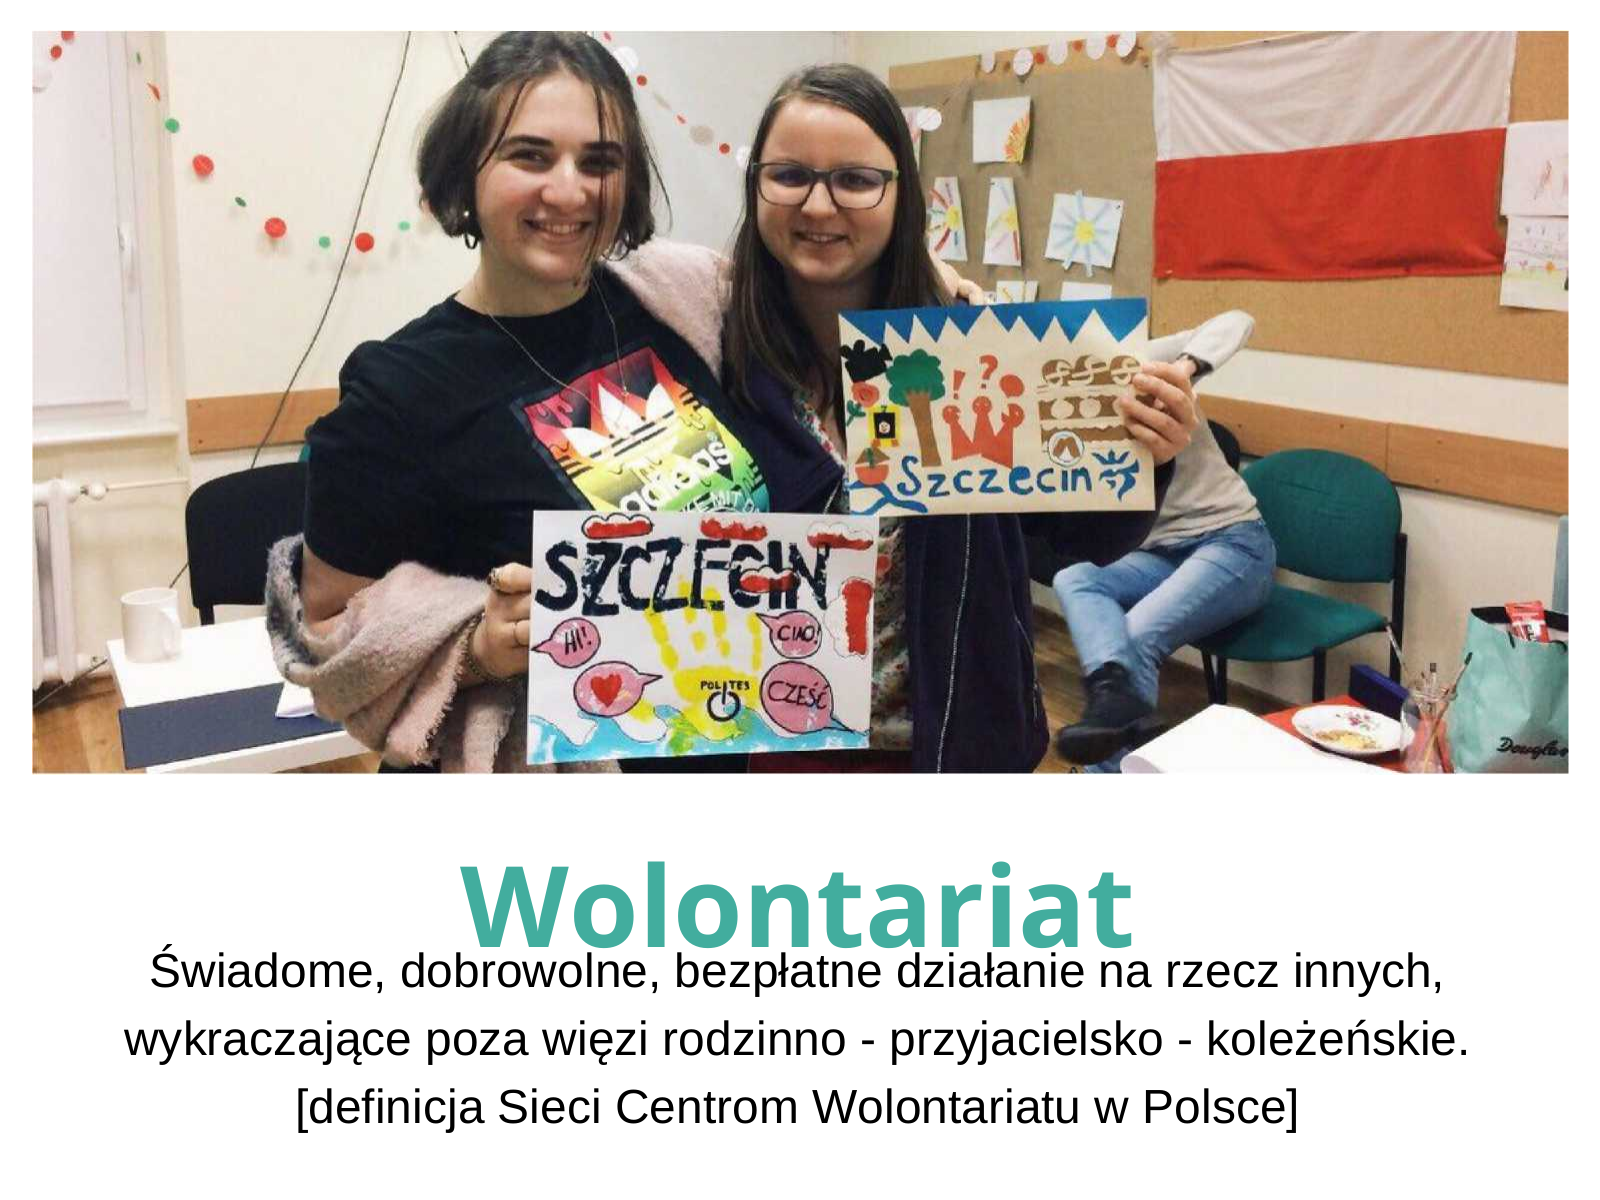

Wolontariat
Świadome, dobrowolne, bezpłatne działanie na rzecz innych, wykraczające poza więzi rodzinno - przyjacielsko - koleżeńskie. [definicja Sieci Centrom Wolontariatu w Polsce]